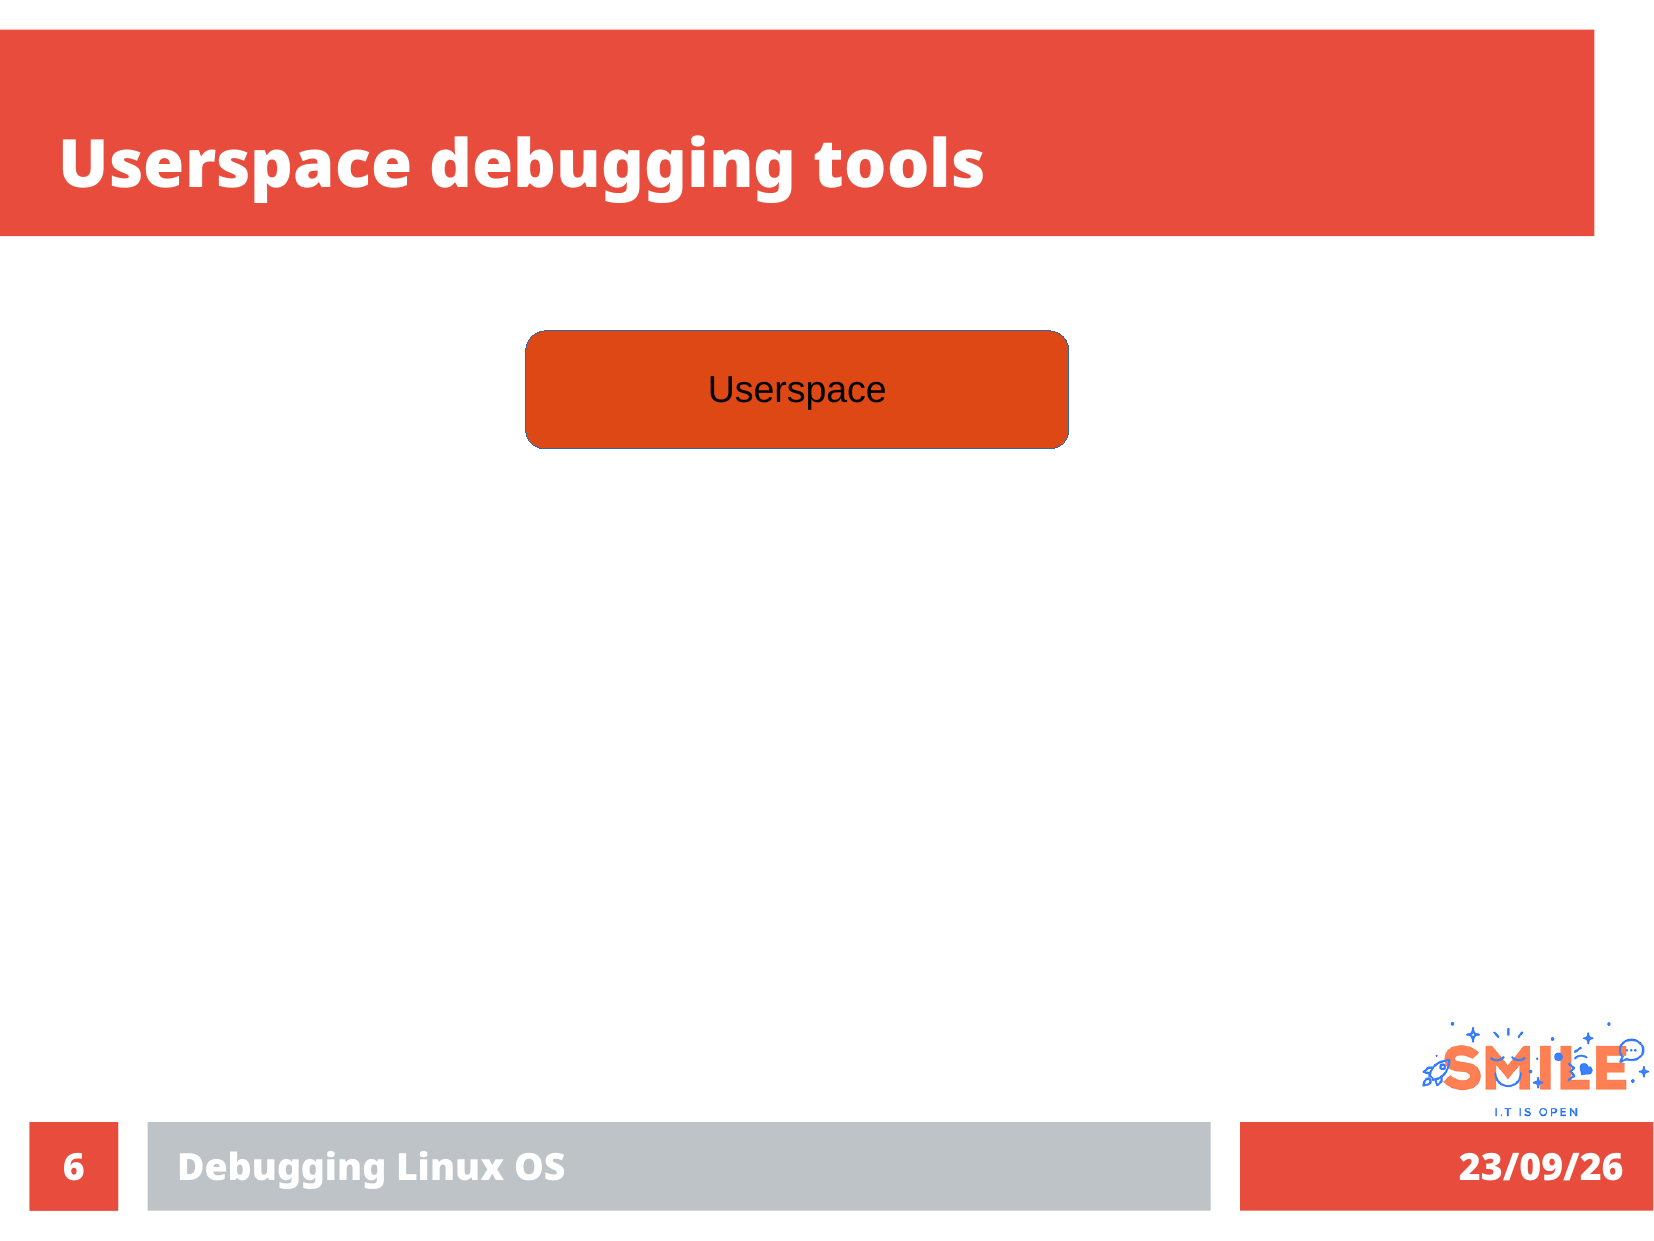

# Userspace debugging tools
Userspace
6
Debugging Linux OS